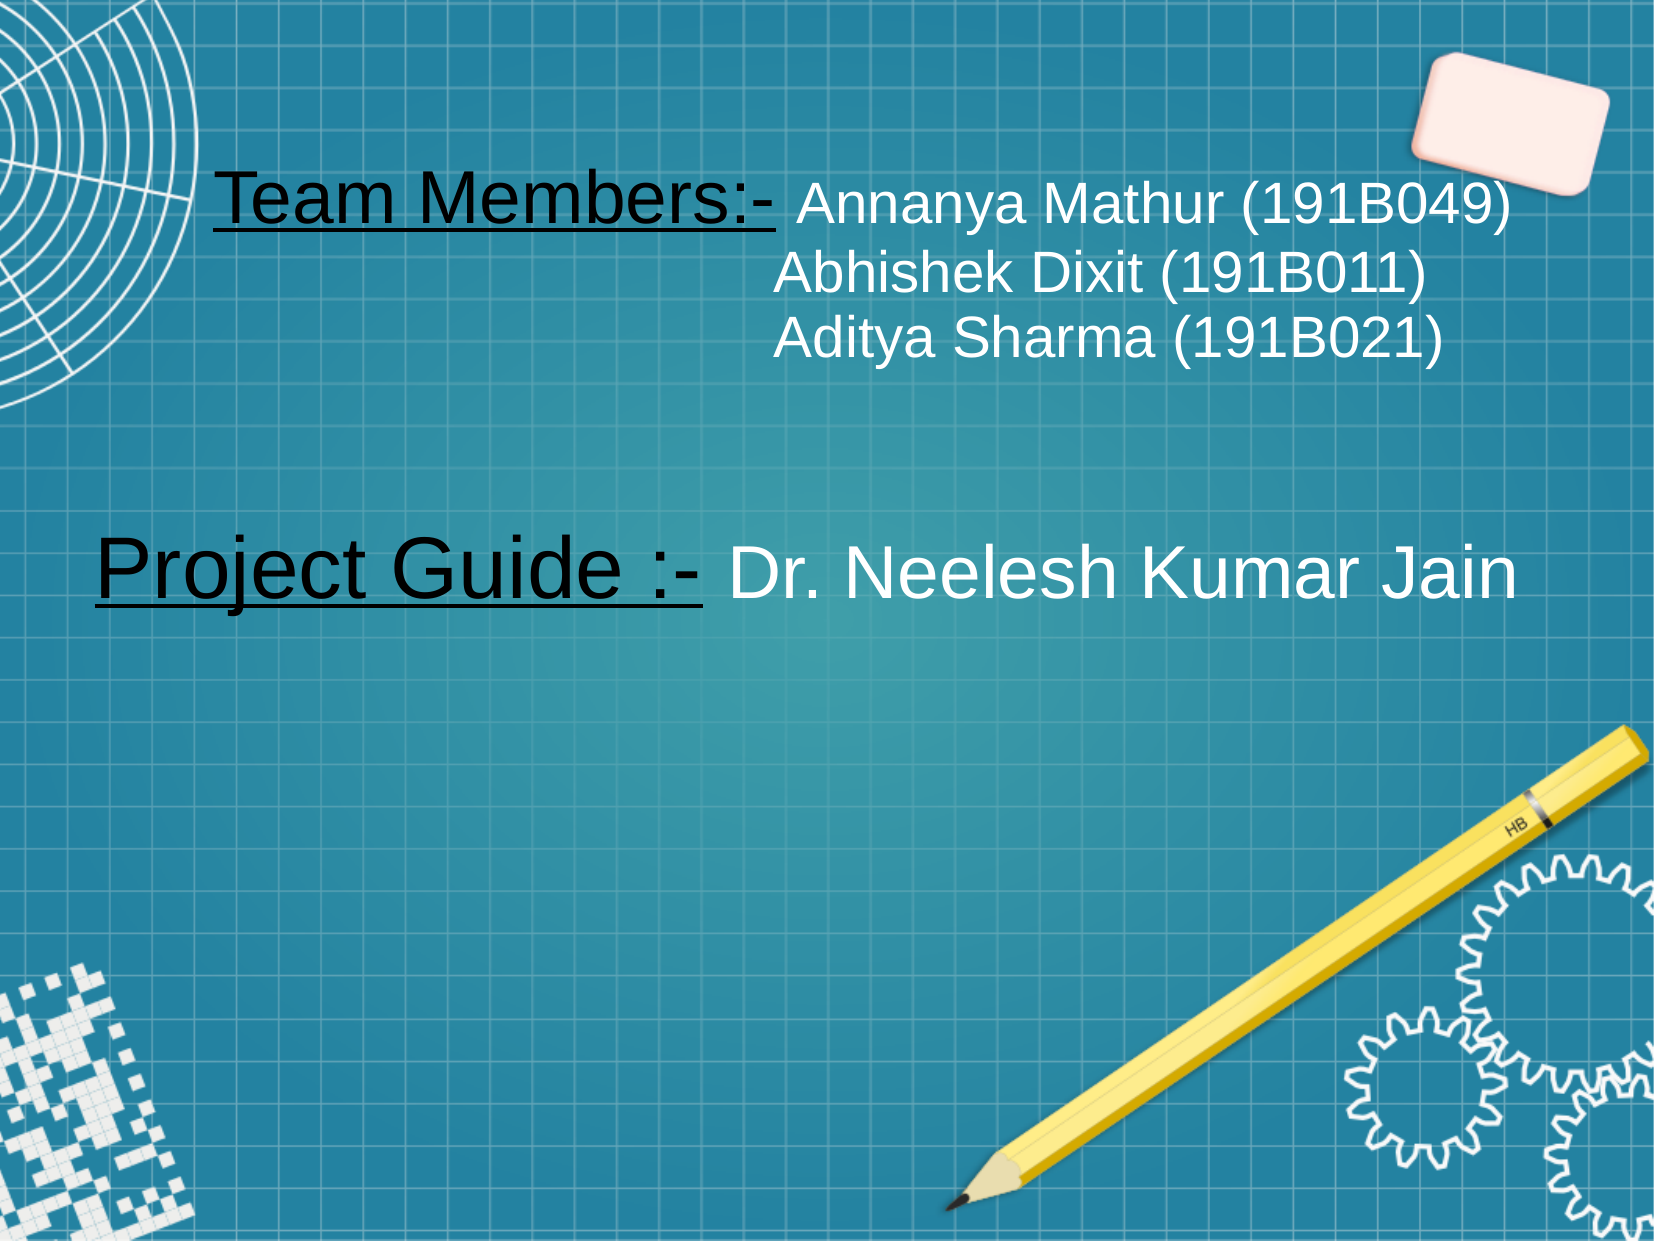

# Team Members:- Annanya Mathur (191B049) Abhishek Dixit (191B011) Aditya Sharma (191B021)
Project Guide :- Dr. Neelesh Kumar Jain